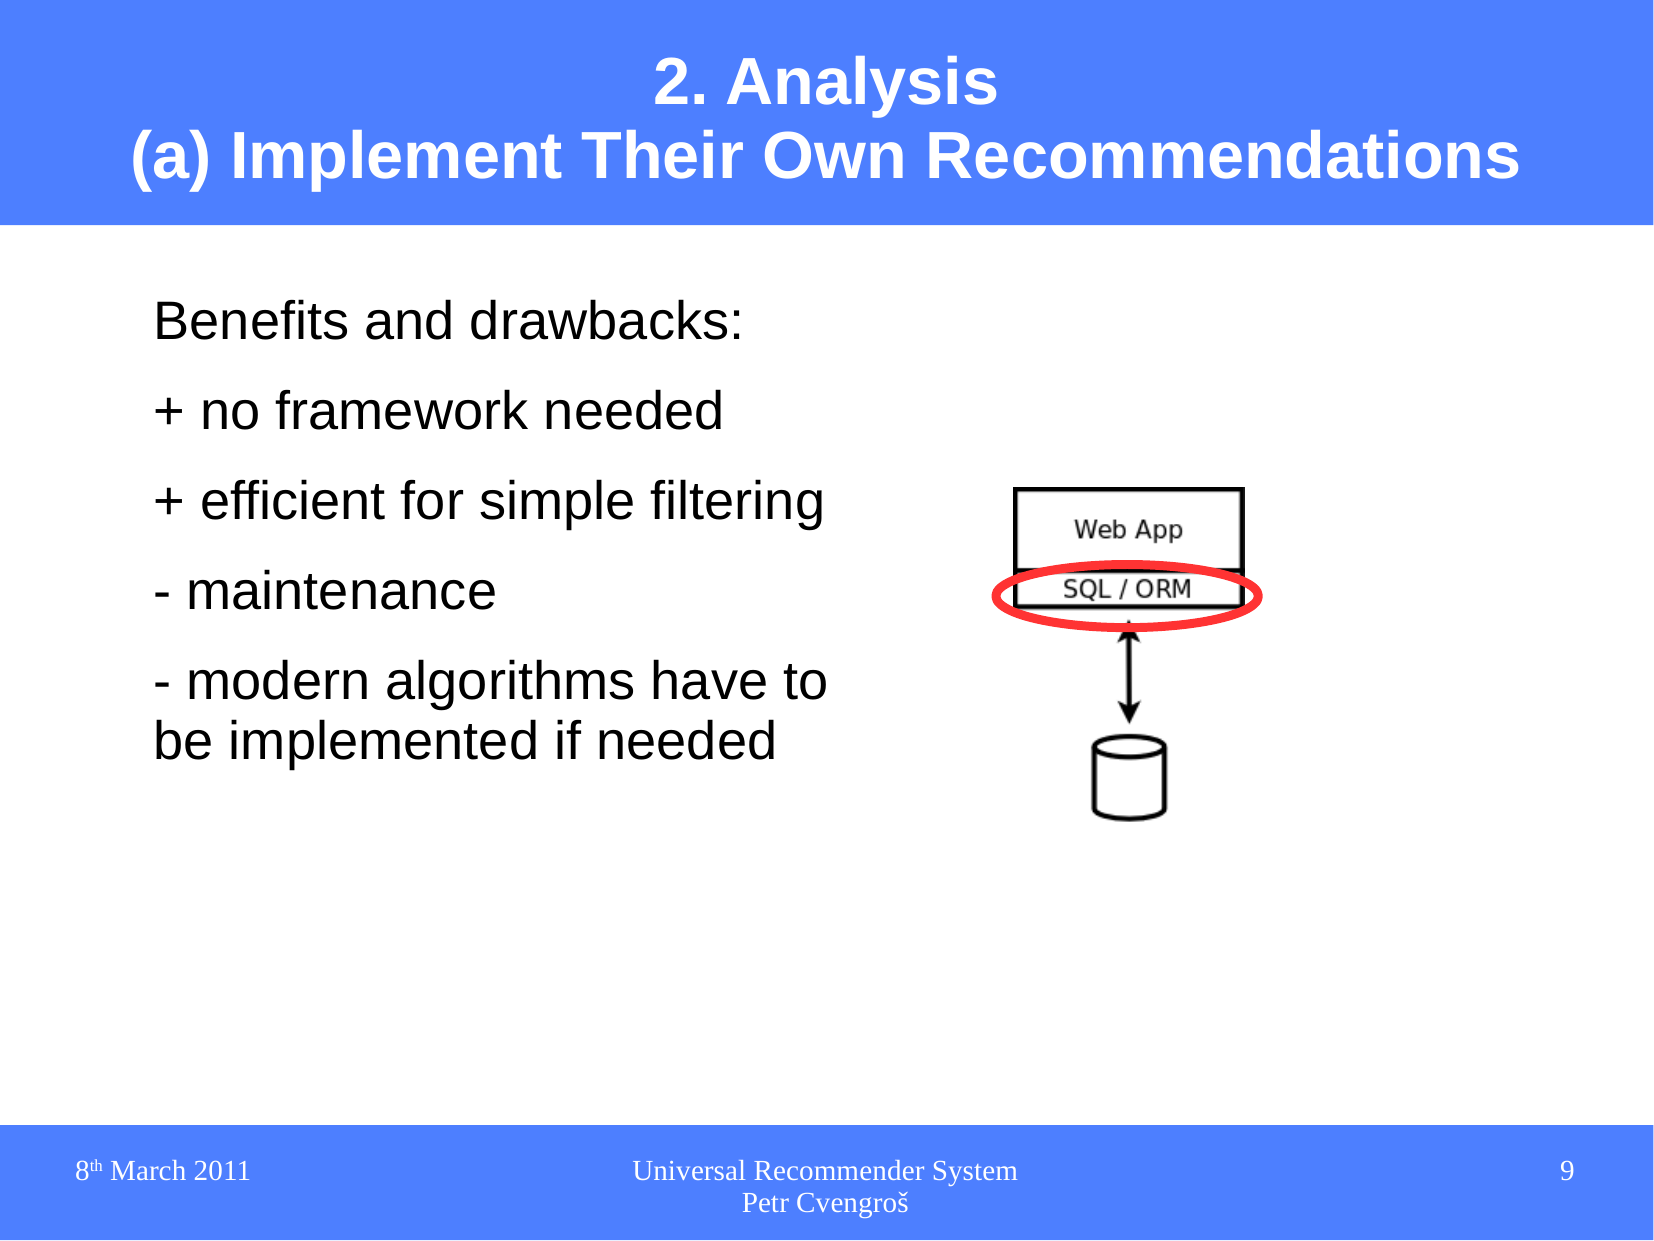

# 2. Analysis (a) Implement Their Own Recommendations
Benefits and drawbacks:
+ no framework needed
+ efficient for simple filtering
- maintenance
- modern algorithms have to be implemented if needed
9